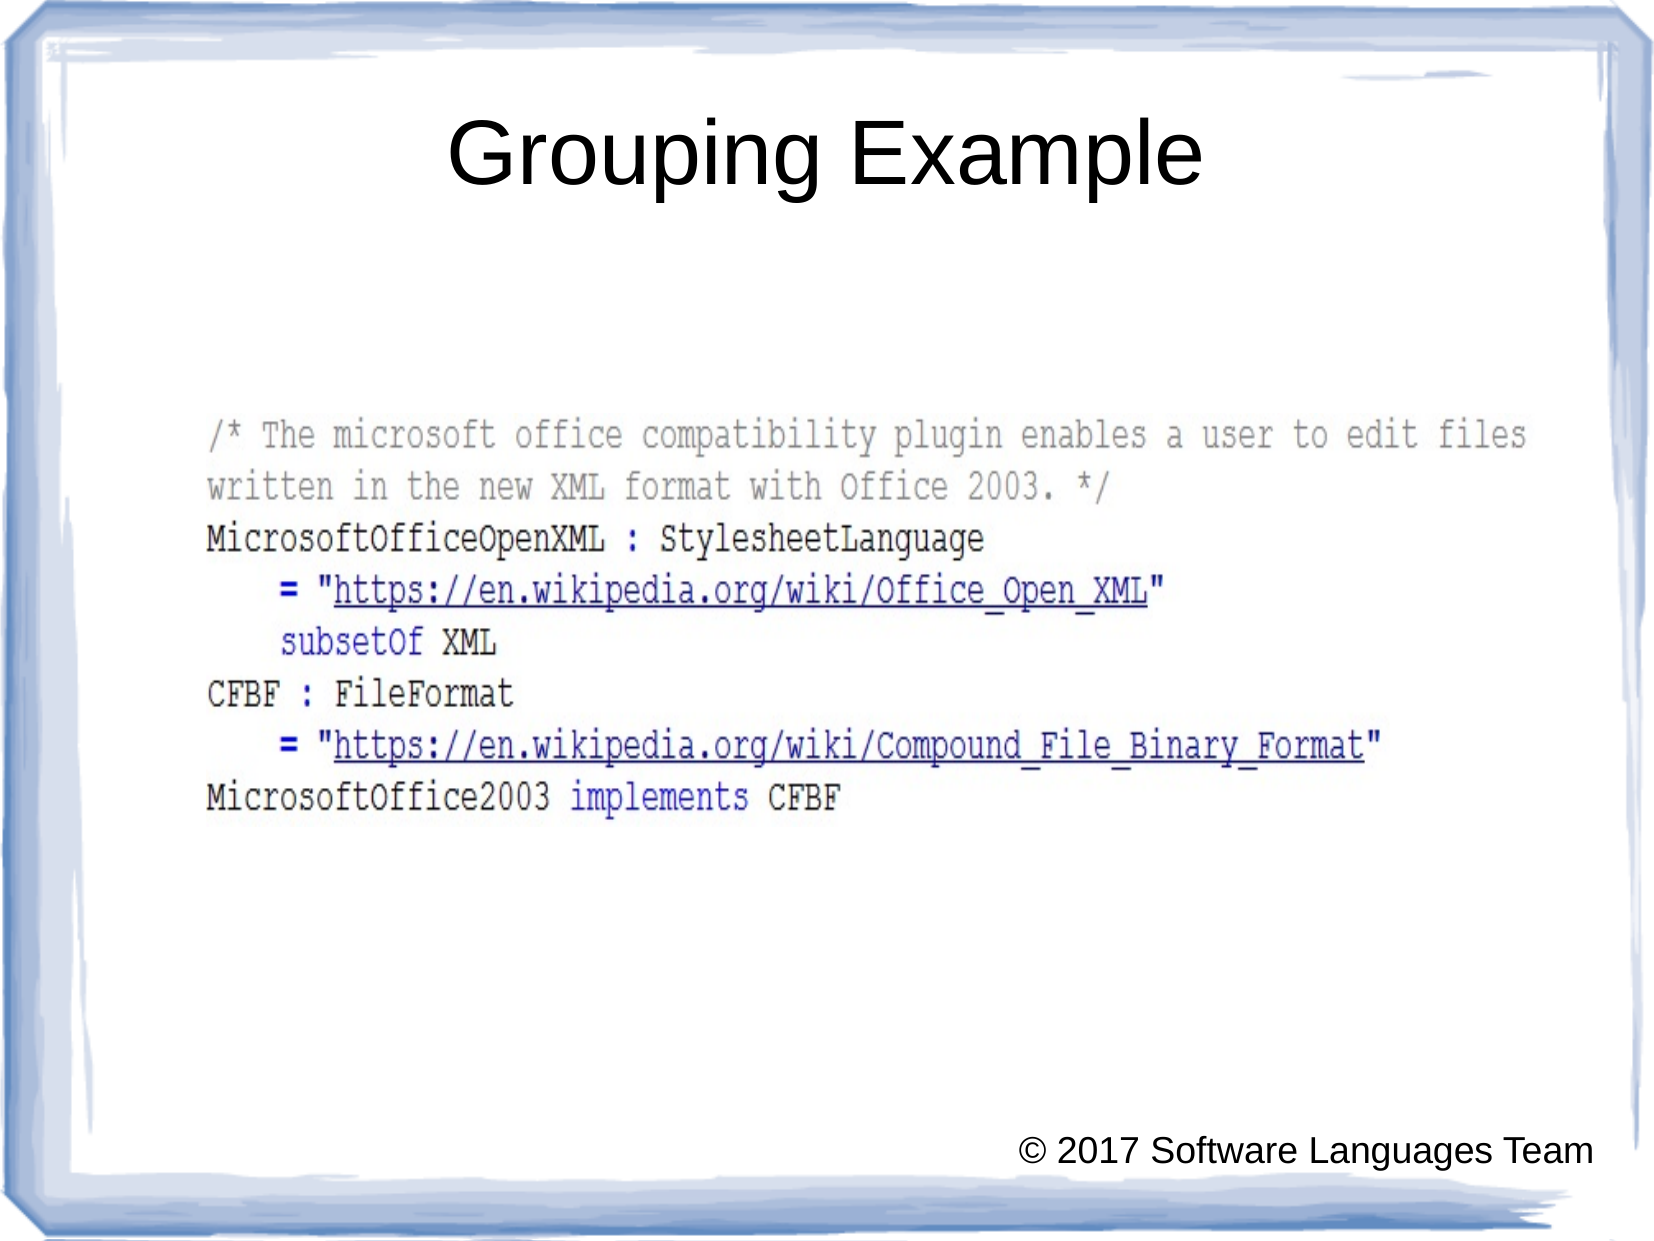

# Grouping Example
© 2017 Software Languages Team